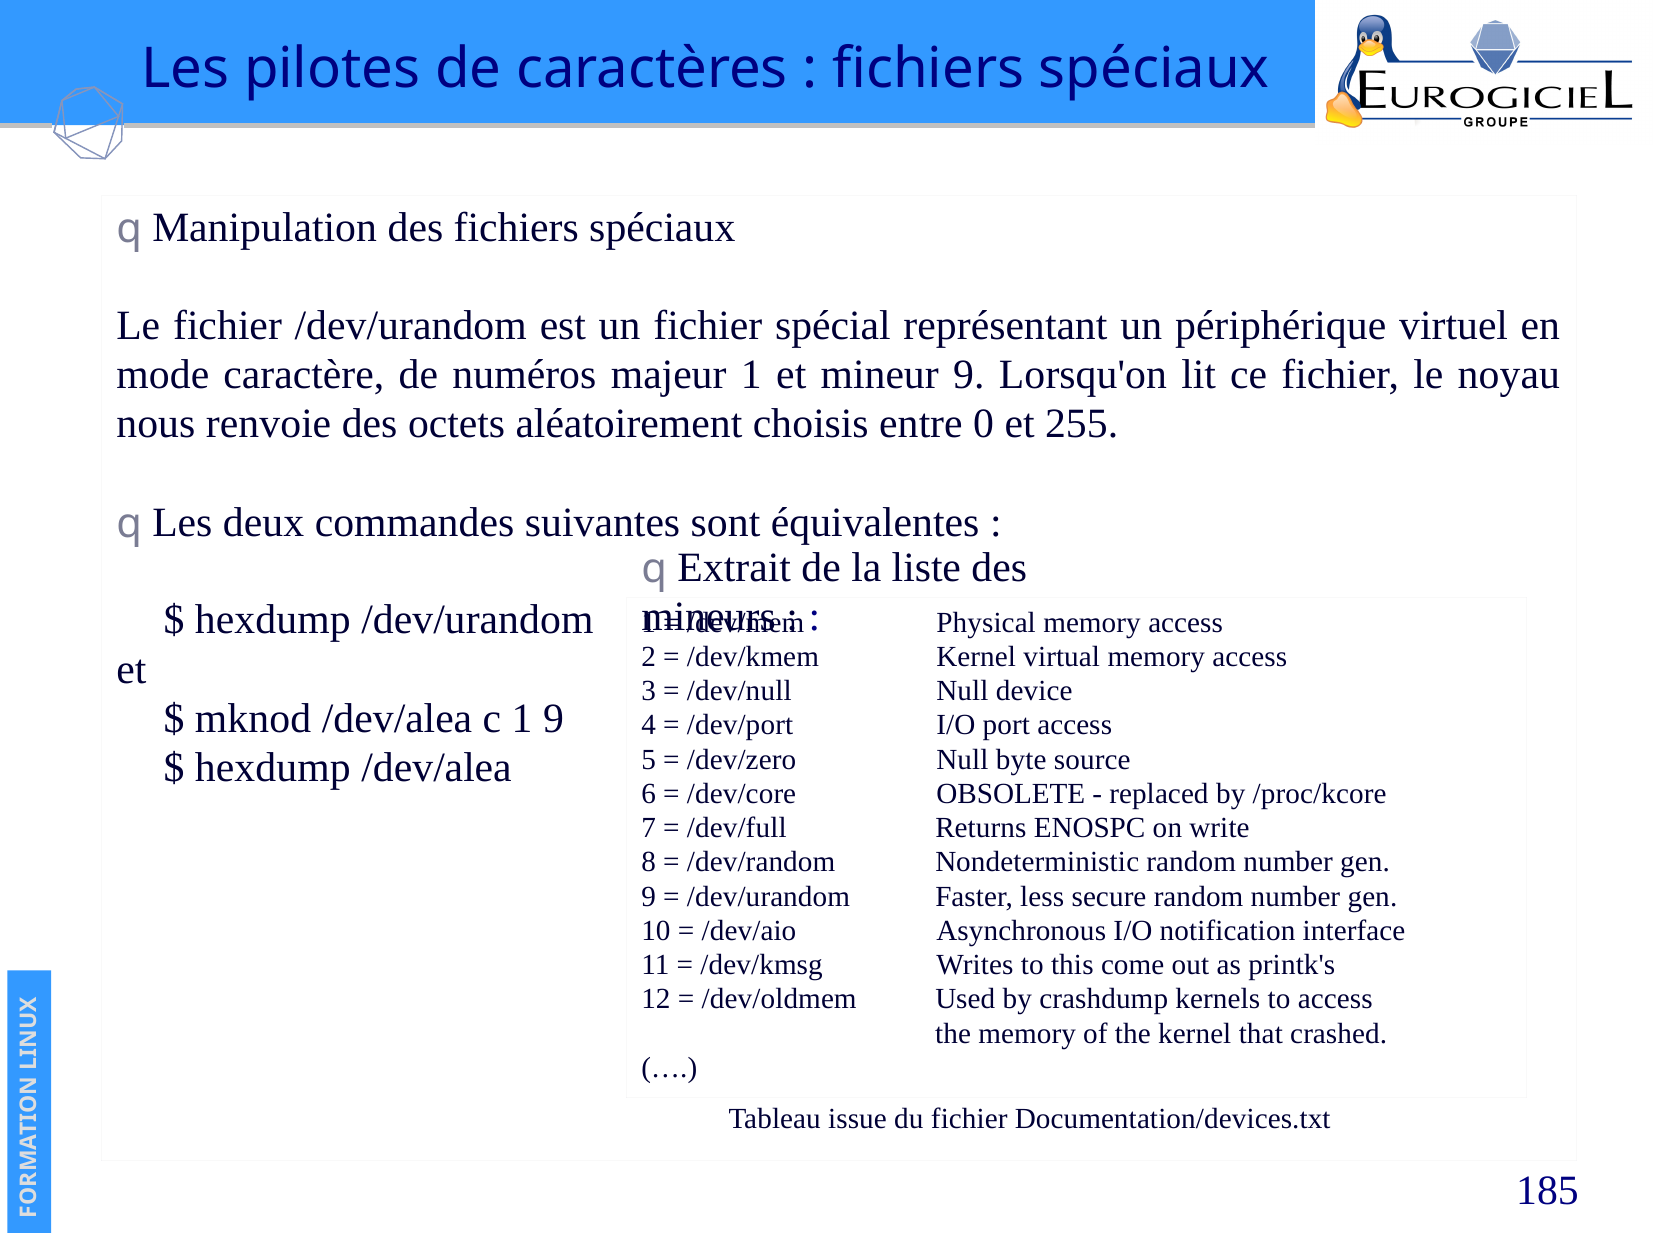

# Les pilotes de caractères : fichiers spéciaux
 Manipulation des fichiers spéciaux
Le fichier /dev/urandom est un fichier spécial représentant un périphérique virtuel en mode caractère, de numéros majeur 1 et mineur 9. Lorsqu'on lit ce fichier, le noyau nous renvoie des octets aléatoirement choisis entre 0 et 255.
 Les deux commandes suivantes sont équivalentes :
$ hexdump /dev/urandom
et
$ mknod /dev/alea c 1 9
$ hexdump /dev/alea
 Extrait de la liste des mineurs : :
1 = /dev/mem		Physical memory access
2 = /dev/kmem		Kernel virtual memory access
3 = /dev/null		Null device
4 = /dev/port		I/O port access
5 = /dev/zero		Null byte source
6 = /dev/core		OBSOLETE - replaced by /proc/kcore
7 = /dev/full		 Returns ENOSPC on write
8 = /dev/random	 Nondeterministic random number gen.
9 = /dev/urandom	 Faster, less secure random number gen.
10 = /dev/aio		Asynchronous I/O notification interface
11 = /dev/kmsg		Writes to this come out as printk's
12 = /dev/oldmem	 Used by crashdump kernels to access
			 the memory of the kernel that crashed.
(….)
Tableau issue du fichier Documentation/devices.txt